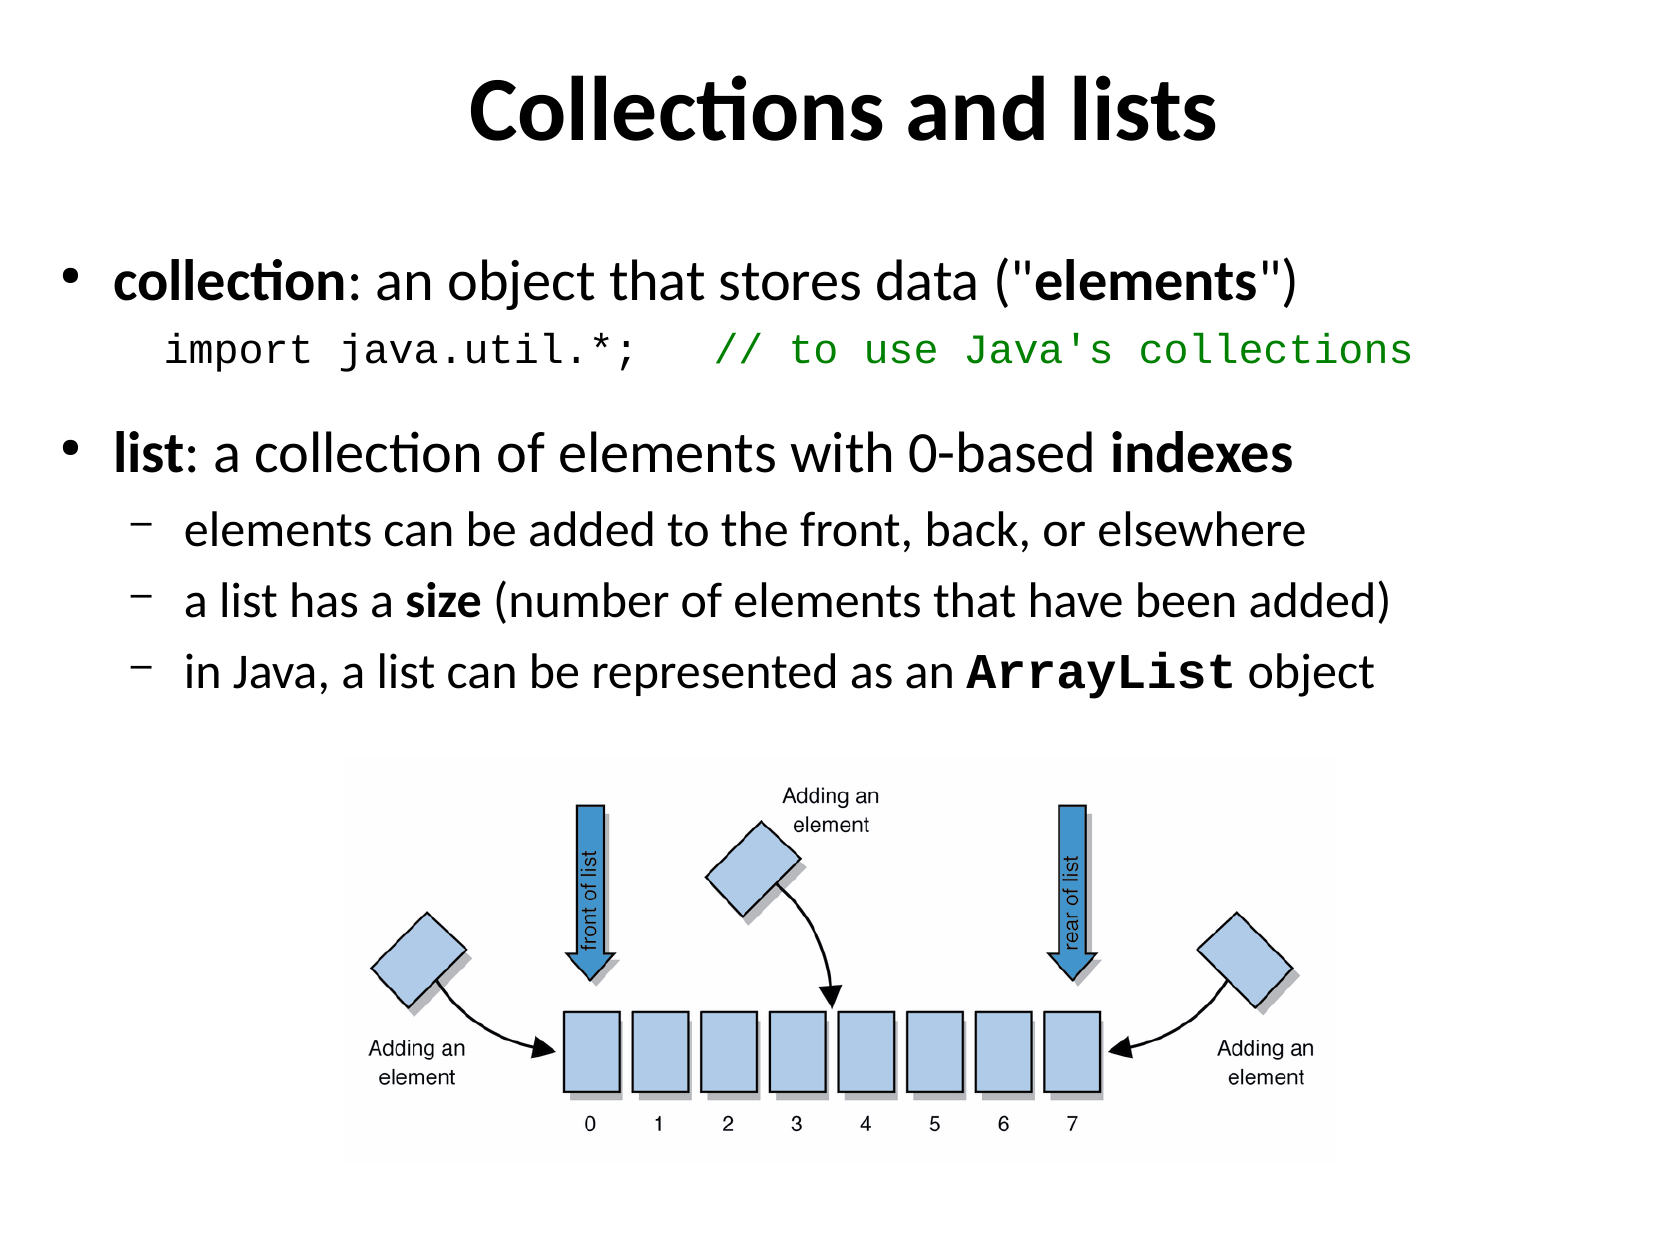

# Collections and lists
collection: an object that stores data ("elements")
import java.util.*; // to use Java's collections
list: a collection of elements with 0-based indexes
elements can be added to the front, back, or elsewhere
a list has a size (number of elements that have been added)
in Java, a list can be represented as an ArrayList object